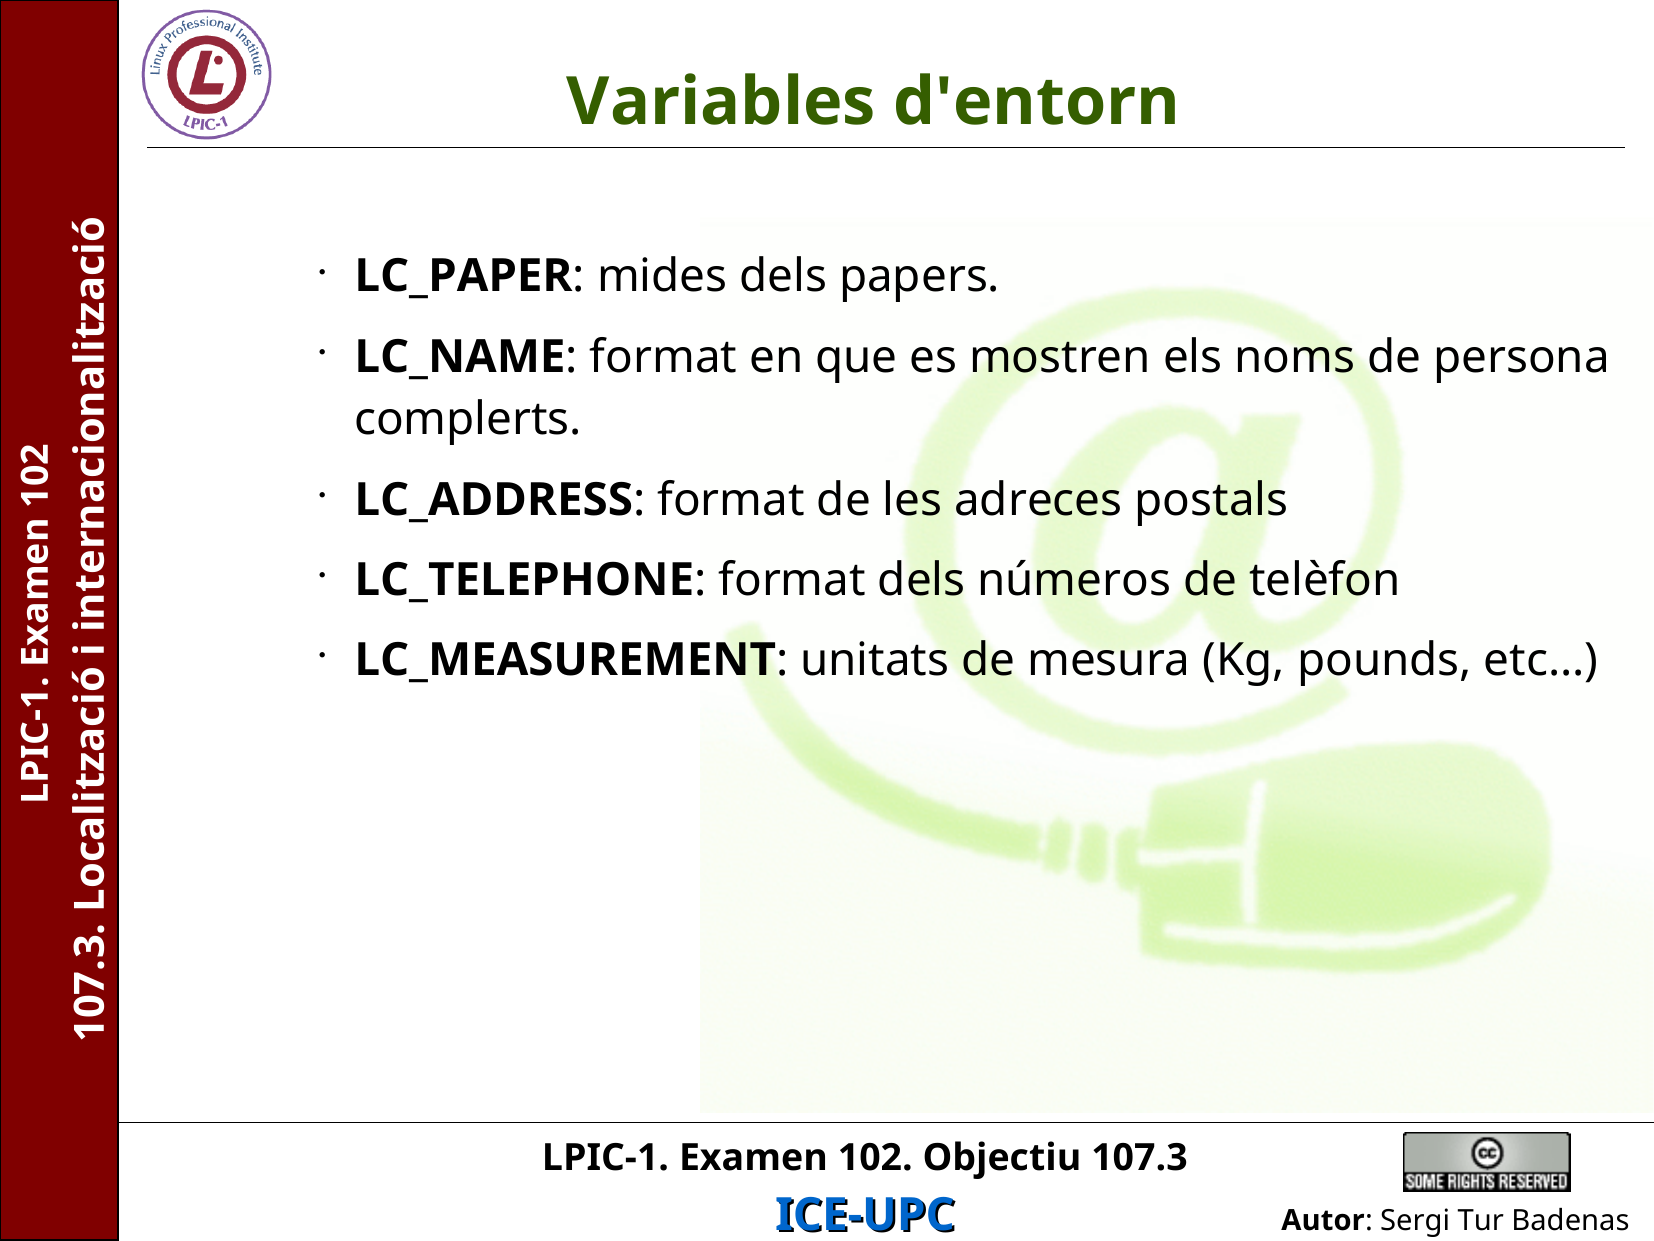

# Variables d'entorn
LC_PAPER: mides dels papers.
LC_NAME: format en que es mostren els noms de persona complerts.
LC_ADDRESS: format de les adreces postals
LC_TELEPHONE: format dels números de telèfon
LC_MEASUREMENT: unitats de mesura (Kg, pounds, etc...)